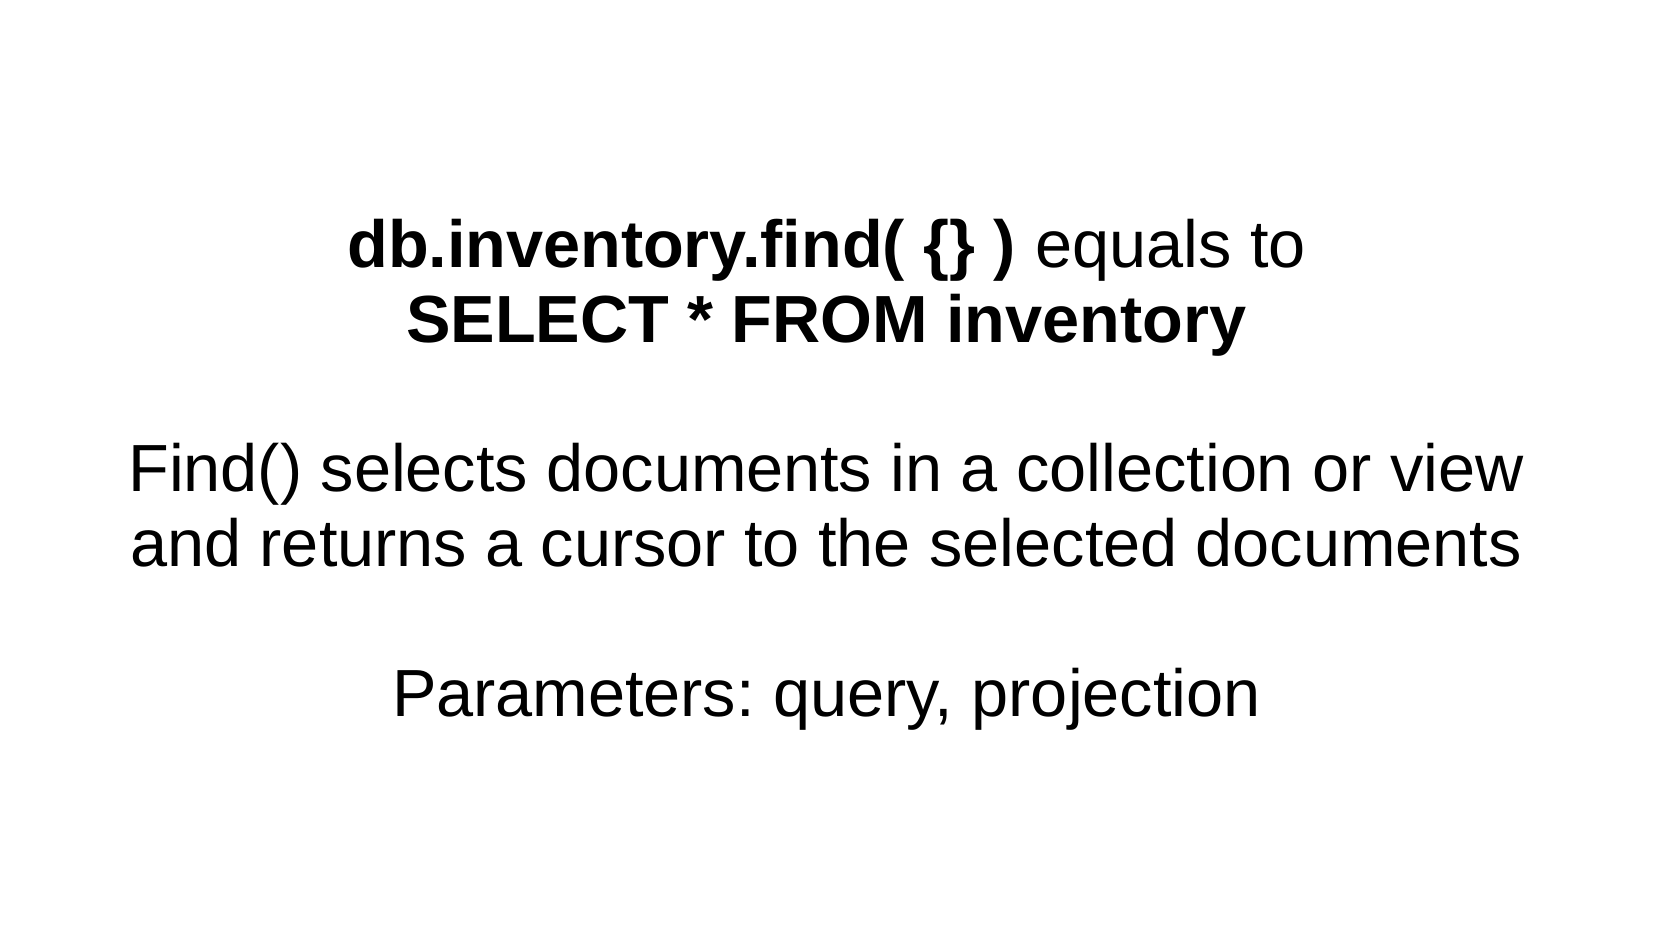

# db.inventory.find( {} ) equals to
SELECT * FROM inventory
Find() selects documents in a collection or view and returns a cursor to the selected documents
Parameters: query, projection